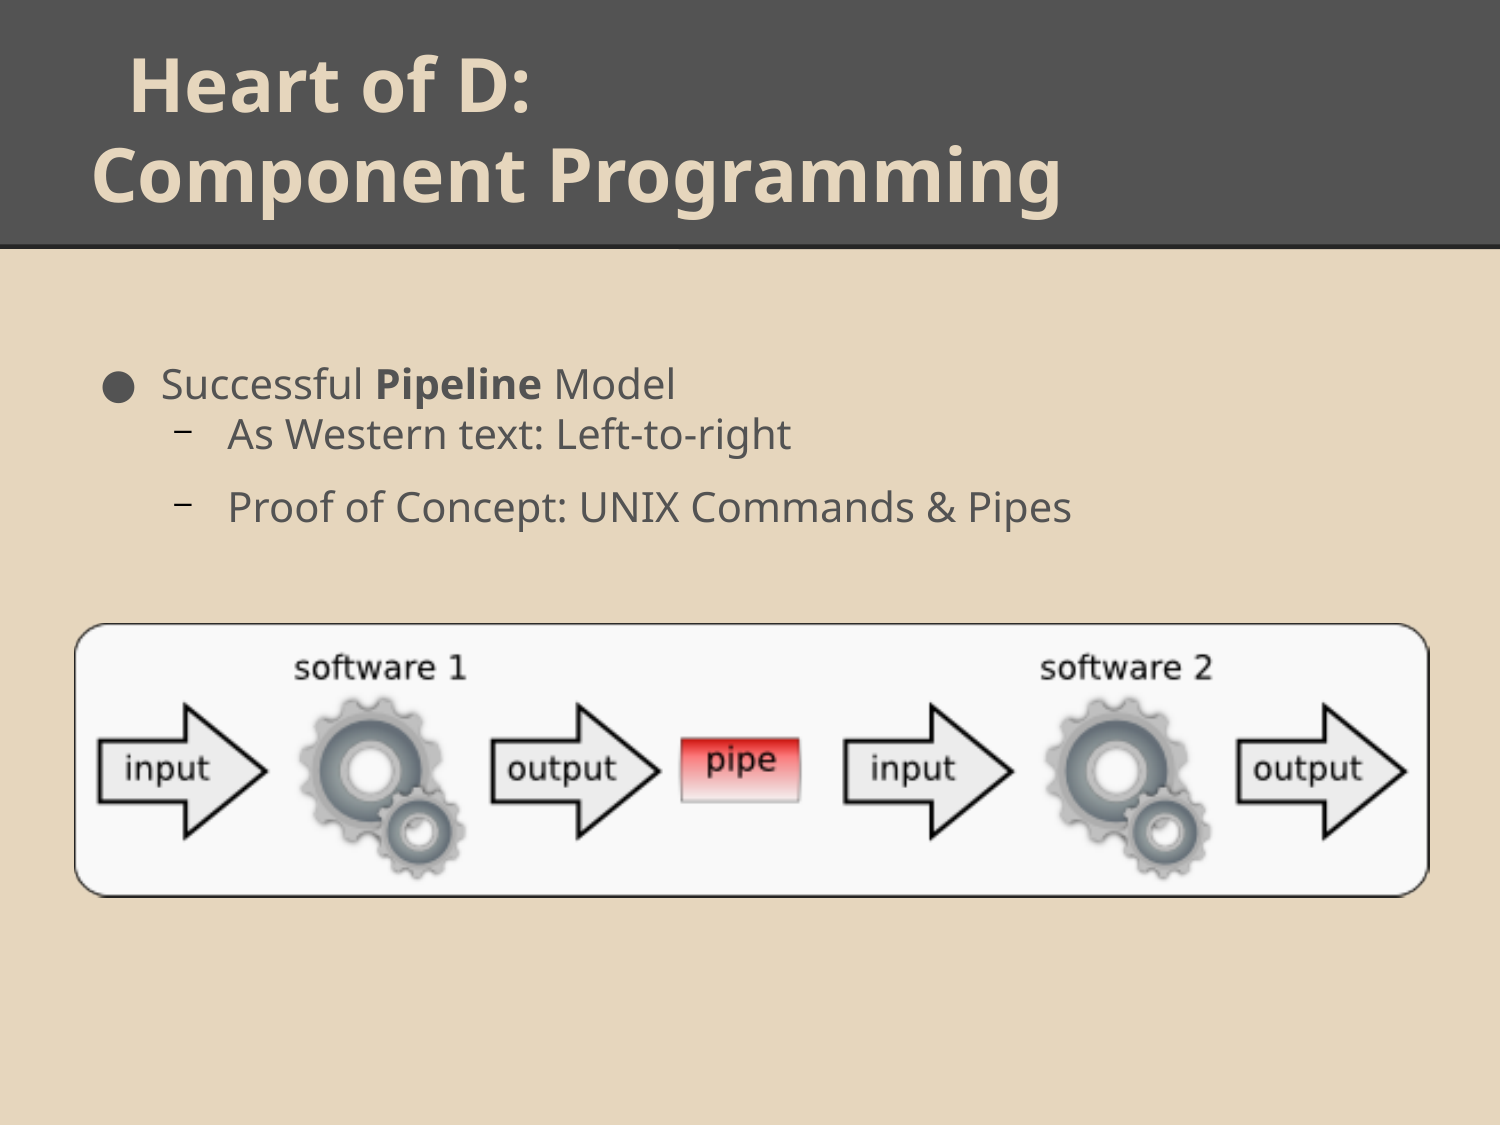

# Heart of D: Component Programming
Successful Pipeline Model
As Western text: Left-to-right
Proof of Concept: UNIX Commands & Pipes